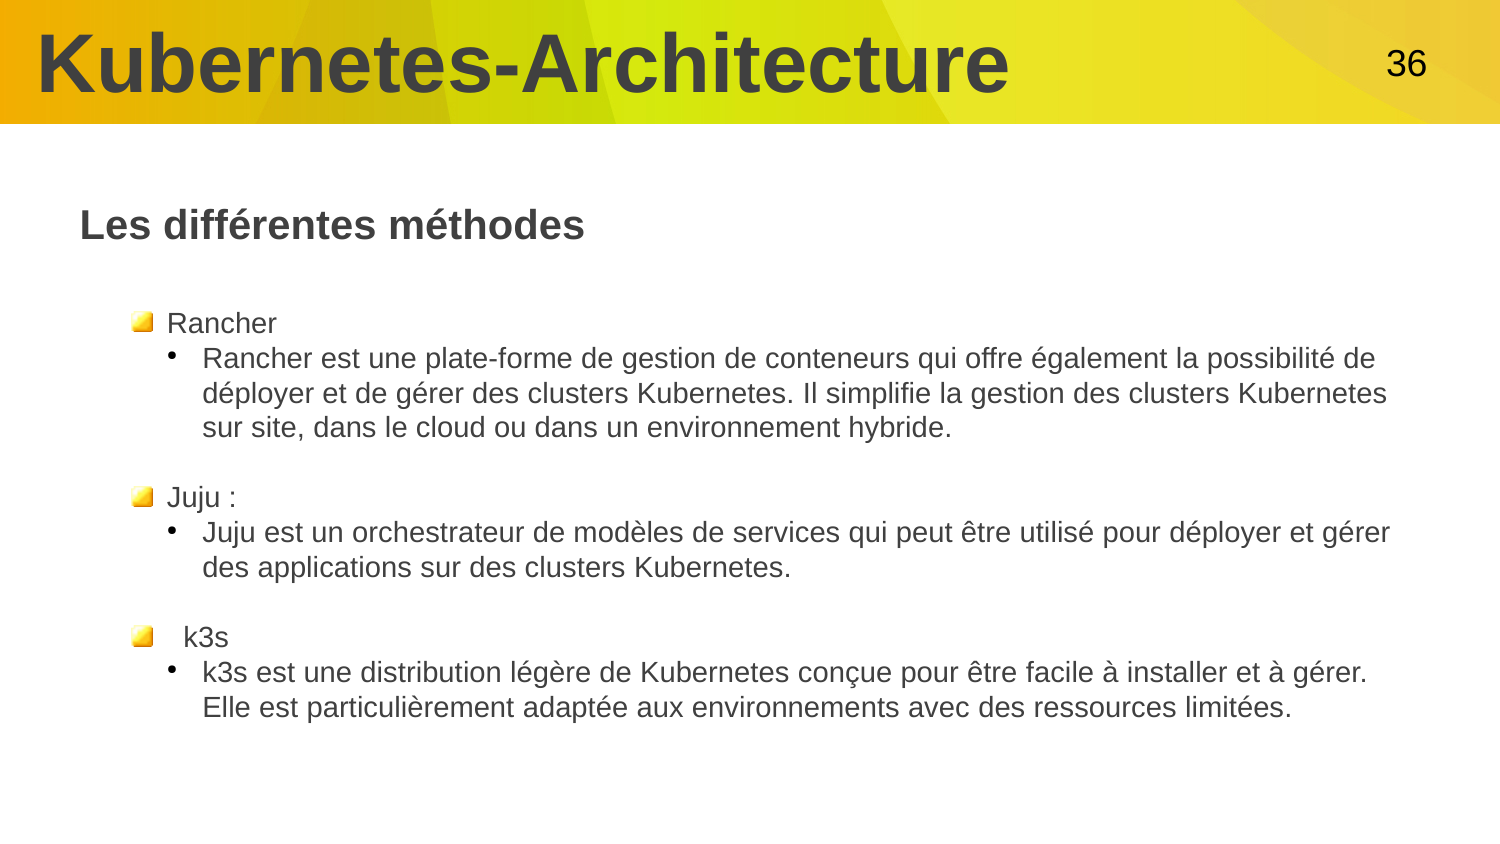

Kubernetes-Architecture
Les différentes méthodes
Rancher
Rancher est une plate-forme de gestion de conteneurs qui offre également la possibilité de déployer et de gérer des clusters Kubernetes. Il simplifie la gestion des clusters Kubernetes sur site, dans le cloud ou dans un environnement hybride.
Juju :
Juju est un orchestrateur de modèles de services qui peut être utilisé pour déployer et gérer des applications sur des clusters Kubernetes.
 k3s
k3s est une distribution légère de Kubernetes conçue pour être facile à installer et à gérer. Elle est particulièrement adaptée aux environnements avec des ressources limitées.